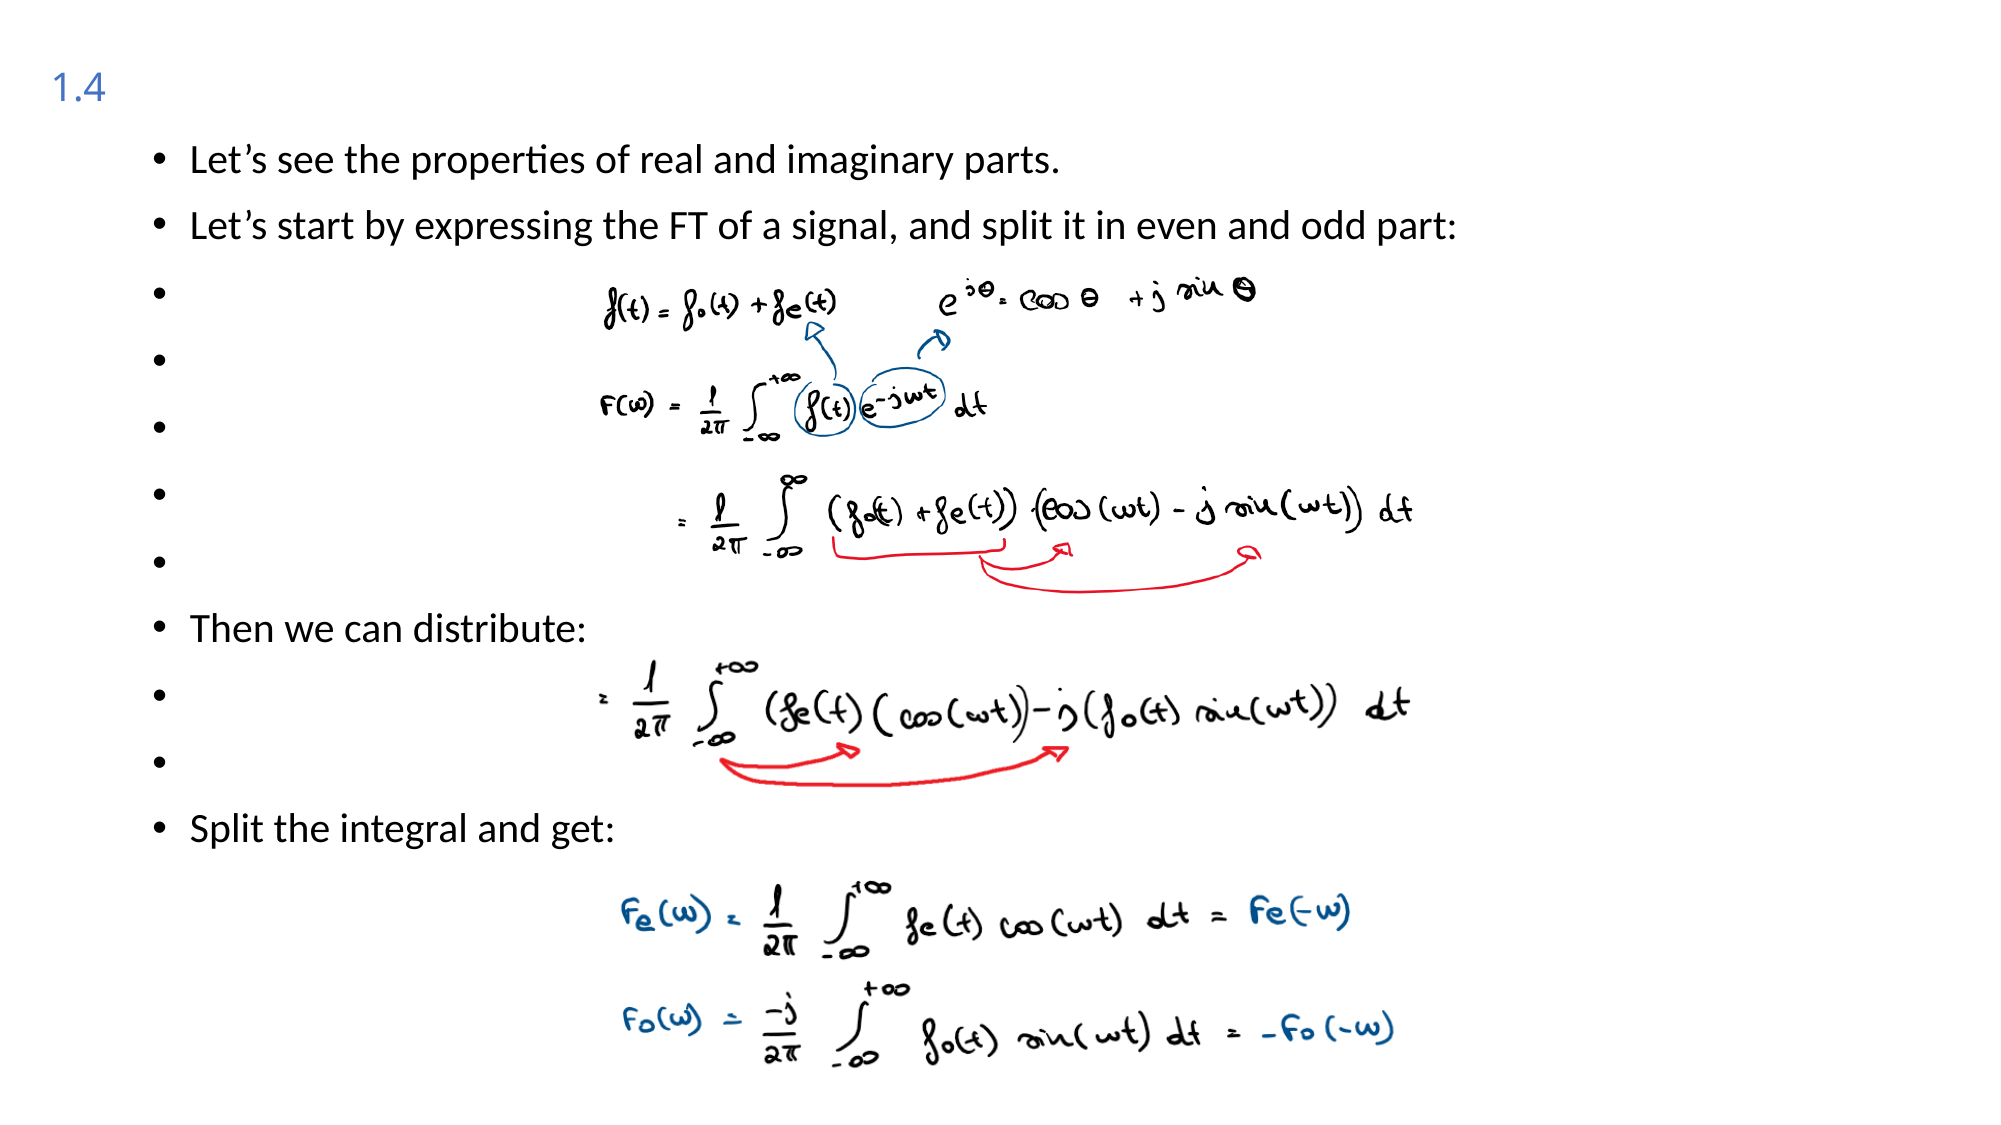

1.4
# Let’s see the properties of real and imaginary parts.
Let’s start by expressing the FT of a signal, and split it in even and odd part:
Then we can distribute:
Split the integral and get: